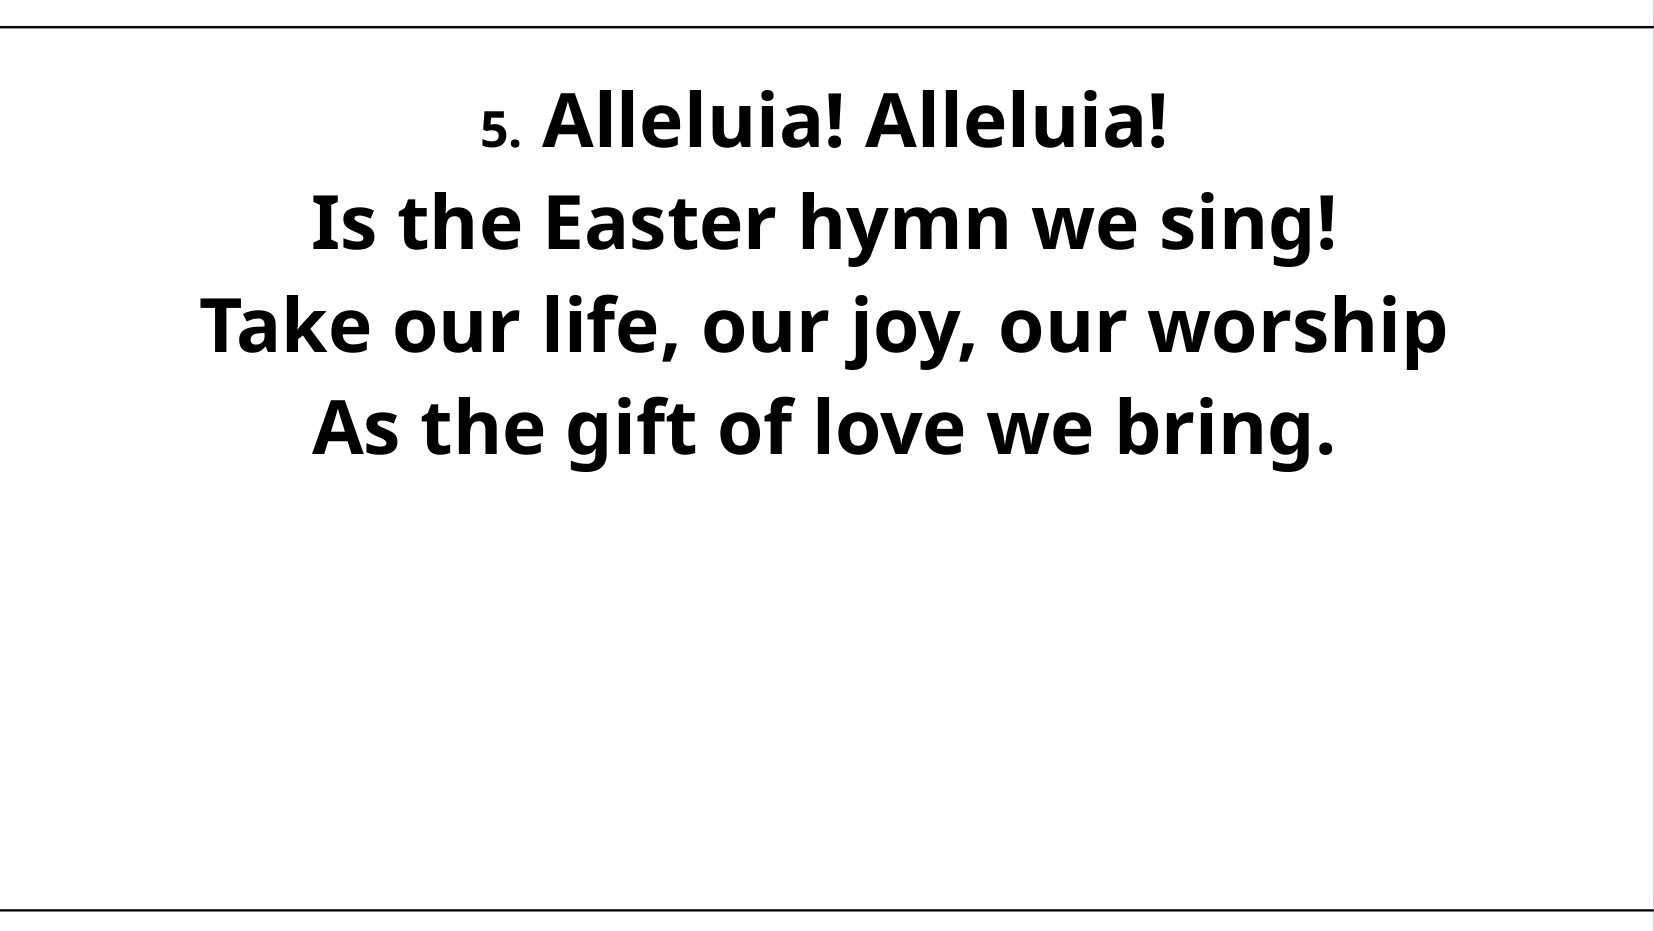

5. Alleluia! Alleluia!
Is the Easter hymn we sing!
Take our life, our joy, our worship
As the gift of love we bring.